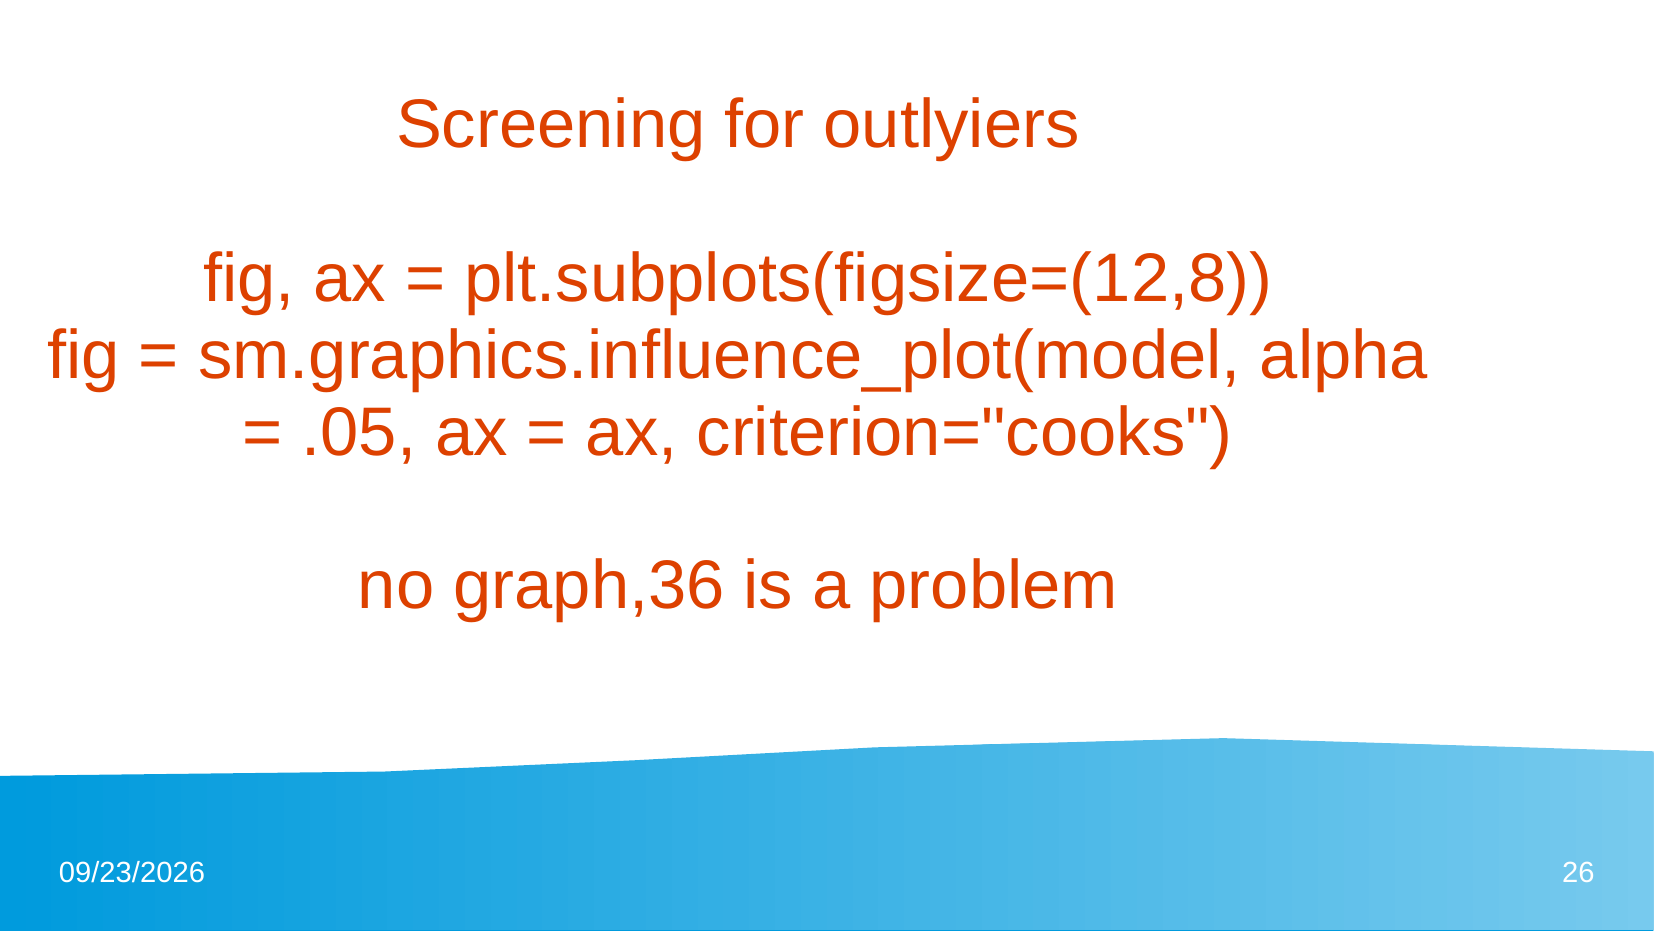

# Screening for outlyiers fig, ax = plt.subplots(figsize=(12,8)) fig = sm.graphics.influence_plot(model, alpha = .05, ax = ax, criterion="cooks") no graph,36 is a problem